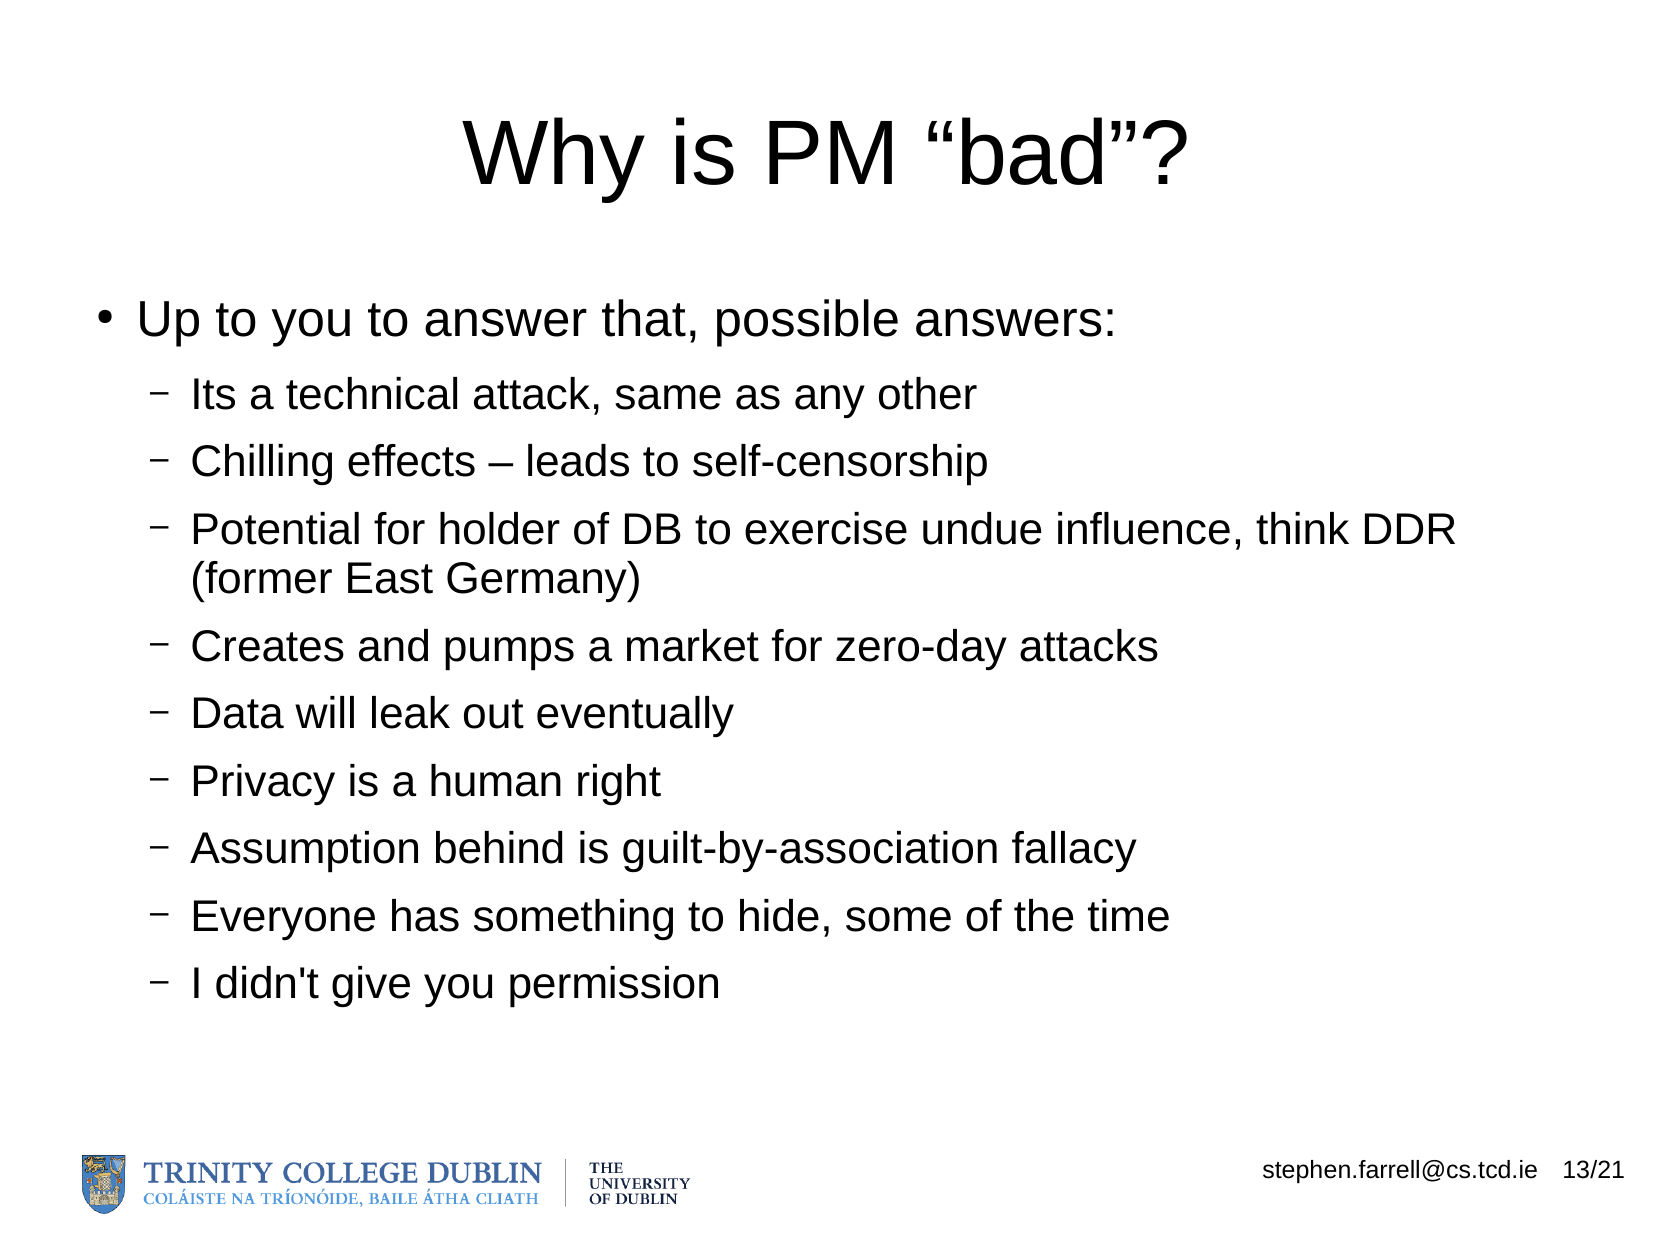

# Why is PM “bad”?
Up to you to answer that, possible answers:
Its a technical attack, same as any other
Chilling effects – leads to self-censorship
Potential for holder of DB to exercise undue influence, think DDR (former East Germany)
Creates and pumps a market for zero-day attacks
Data will leak out eventually
Privacy is a human right
Assumption behind is guilt-by-association fallacy
Everyone has something to hide, some of the time
I didn't give you permission